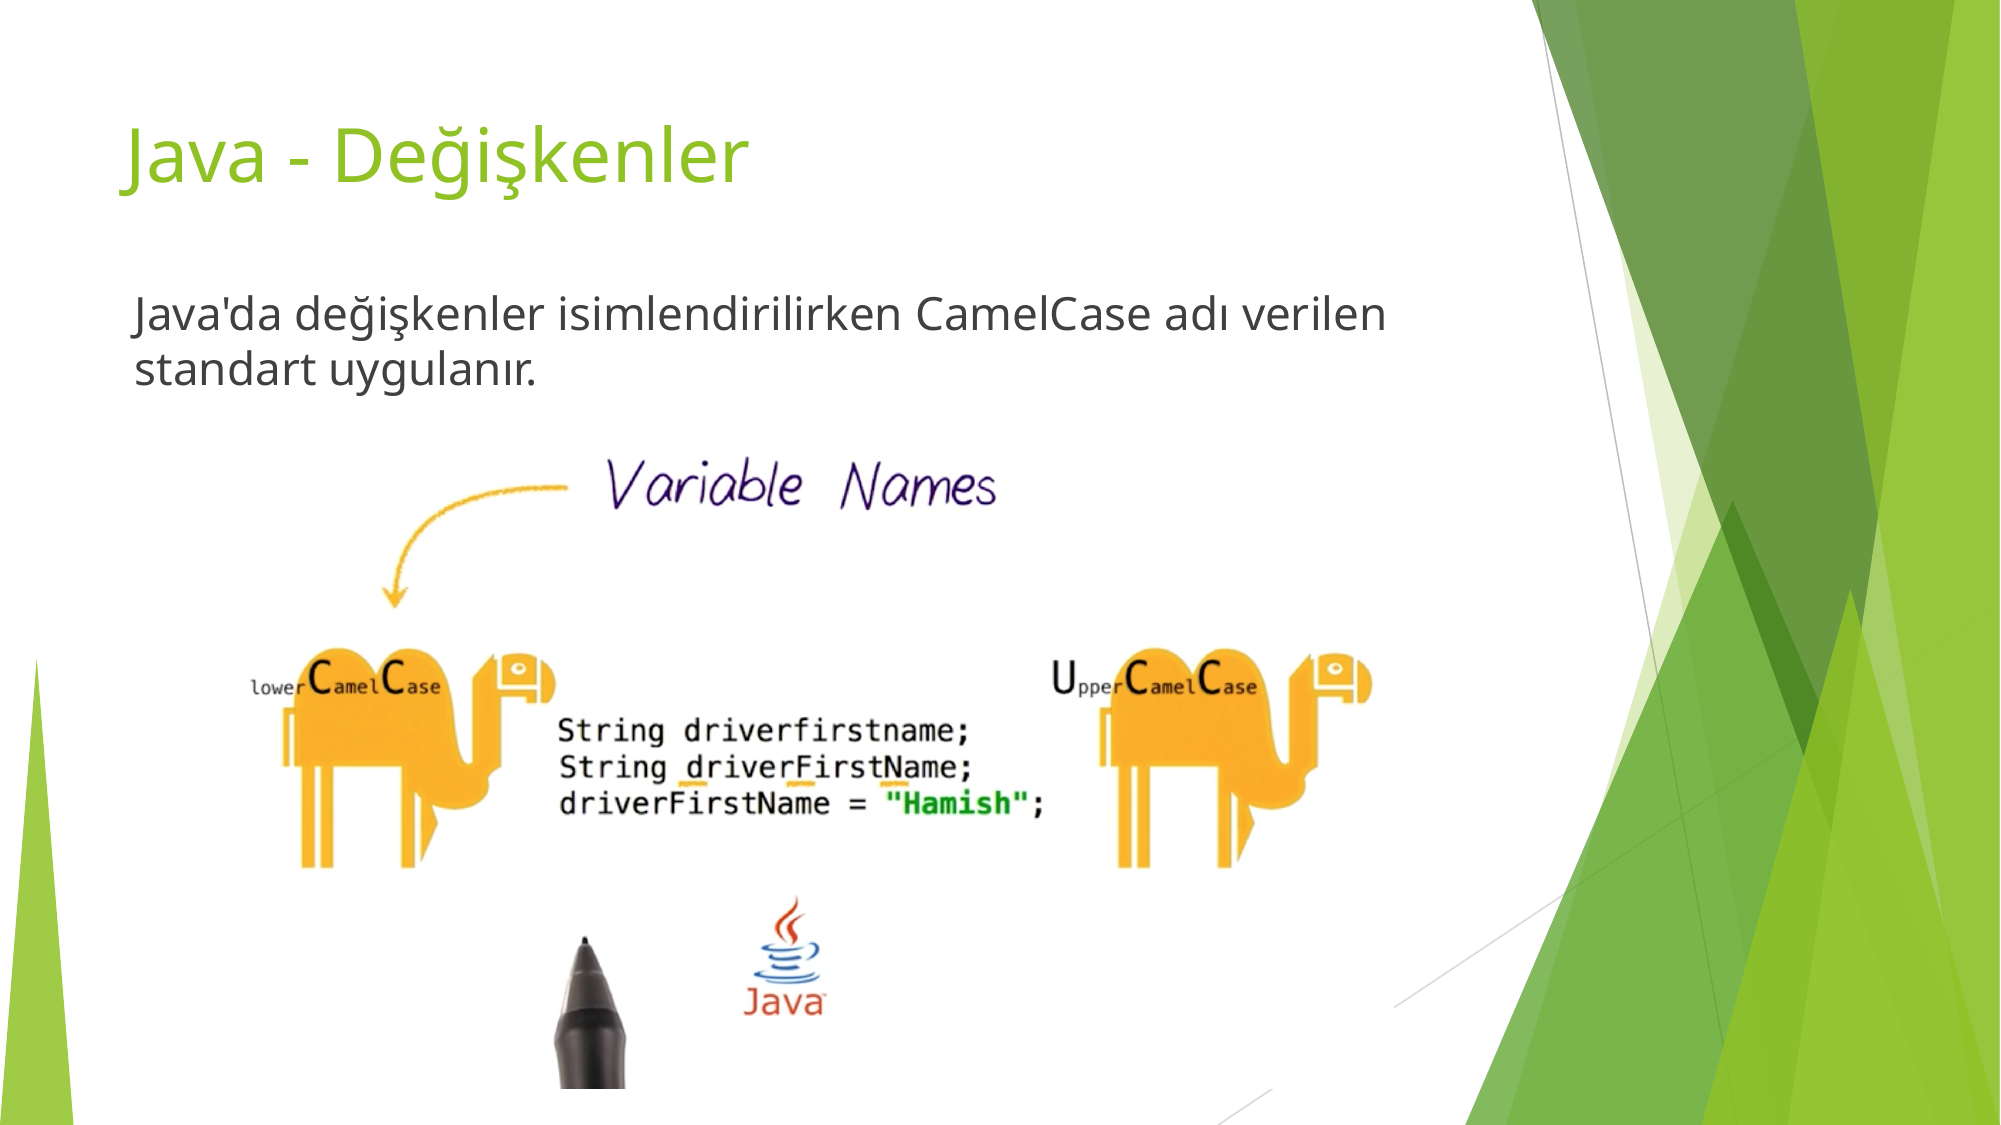

# Java - Değişkenler
Java'da değişkenler isimlendirilirken CamelCase adı verilen standart uygulanır.